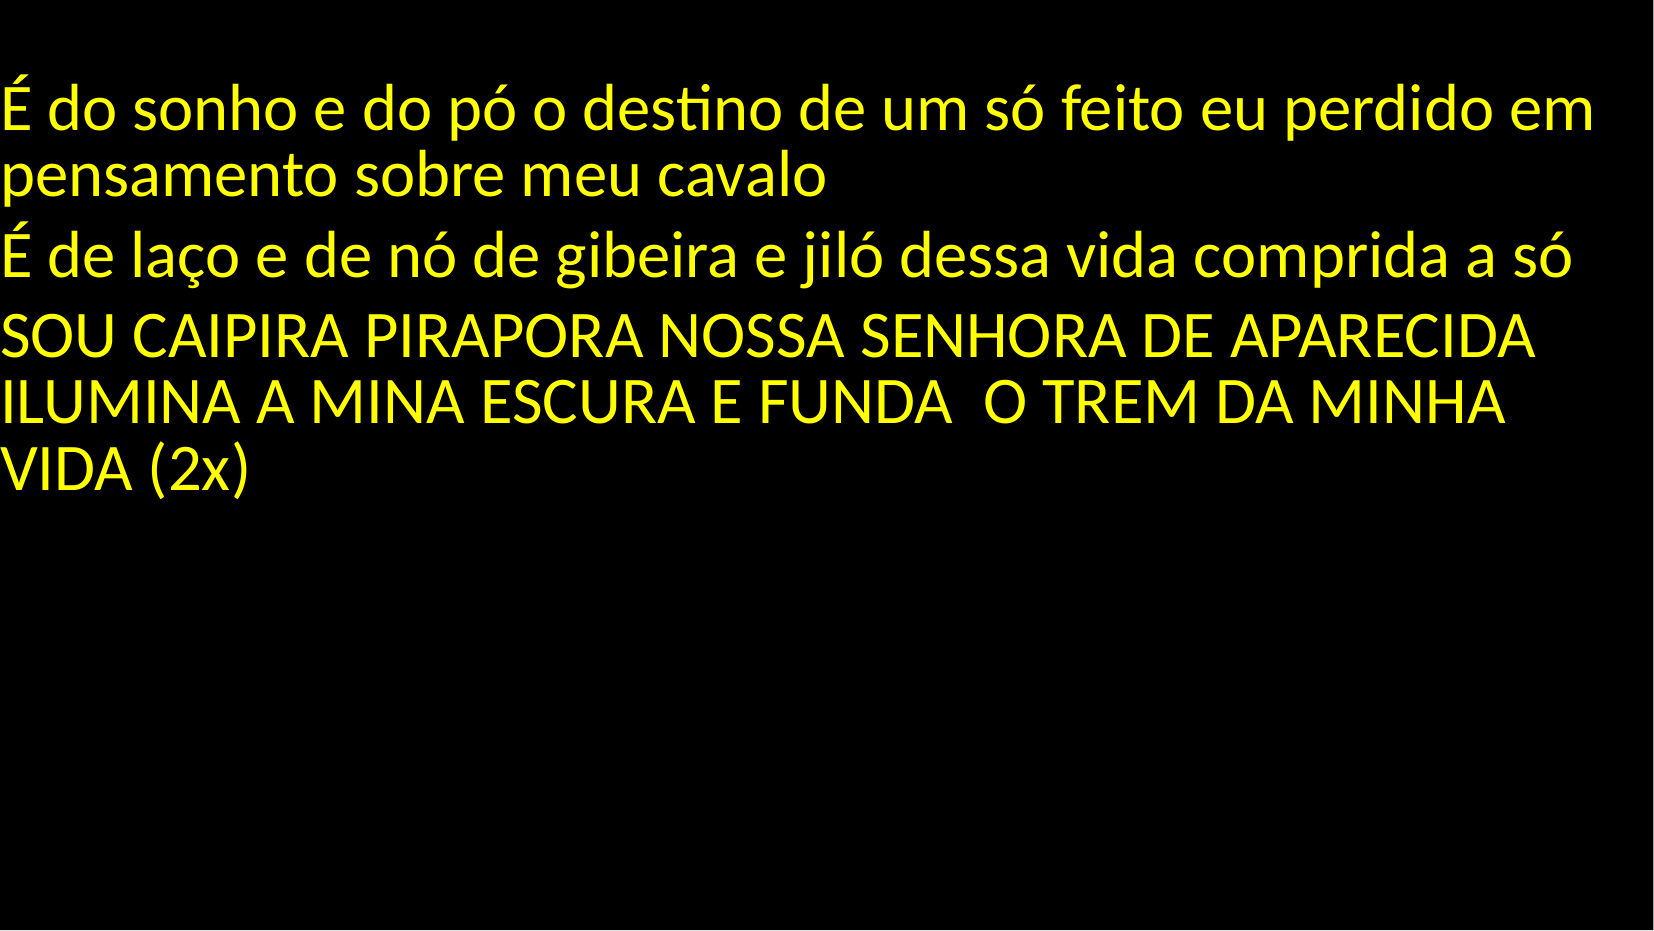

# É do sonho e do pó o destino de um só feito eu perdido em pensamento sobre meu cavalo
É de laço e de nó de gibeira e jiló dessa vida comprida a só
SOU CAIPIRA PIRAPORA NOSSA SENHORA DE APARECIDA ILUMINA A MINA ESCURA E FUNDA O TREM DA MINHA VIDA (2x)